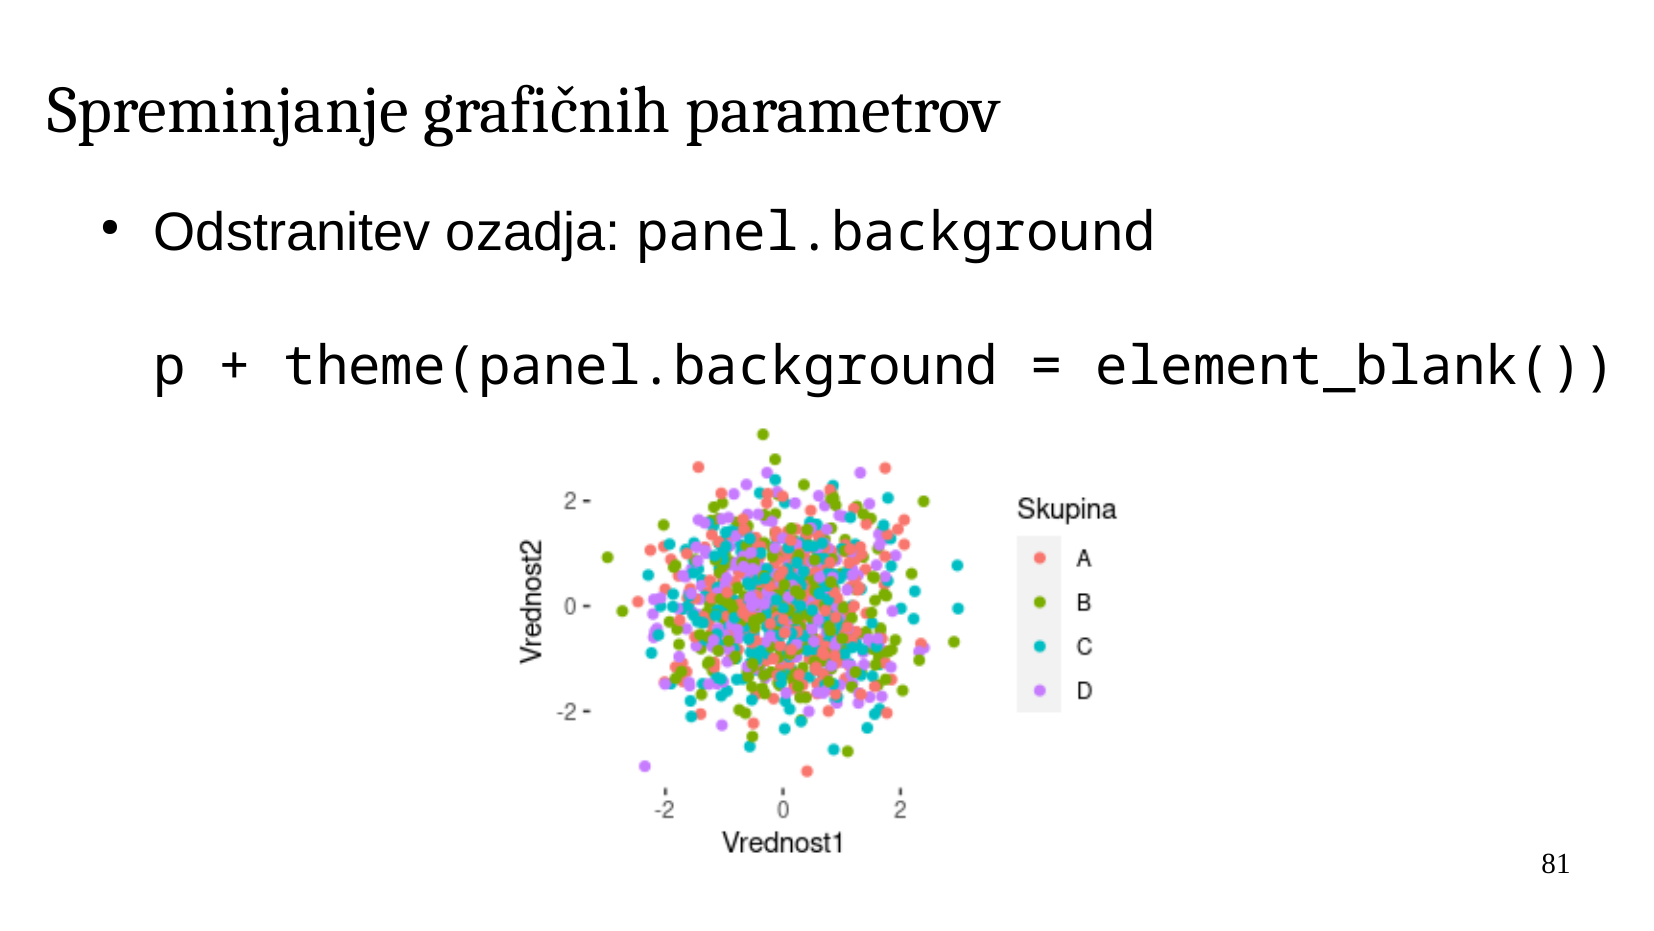

# Spreminjanje grafičnih parametrov
Odstranitev ozadja: panel.background
p + theme(panel.background = element_blank())
81